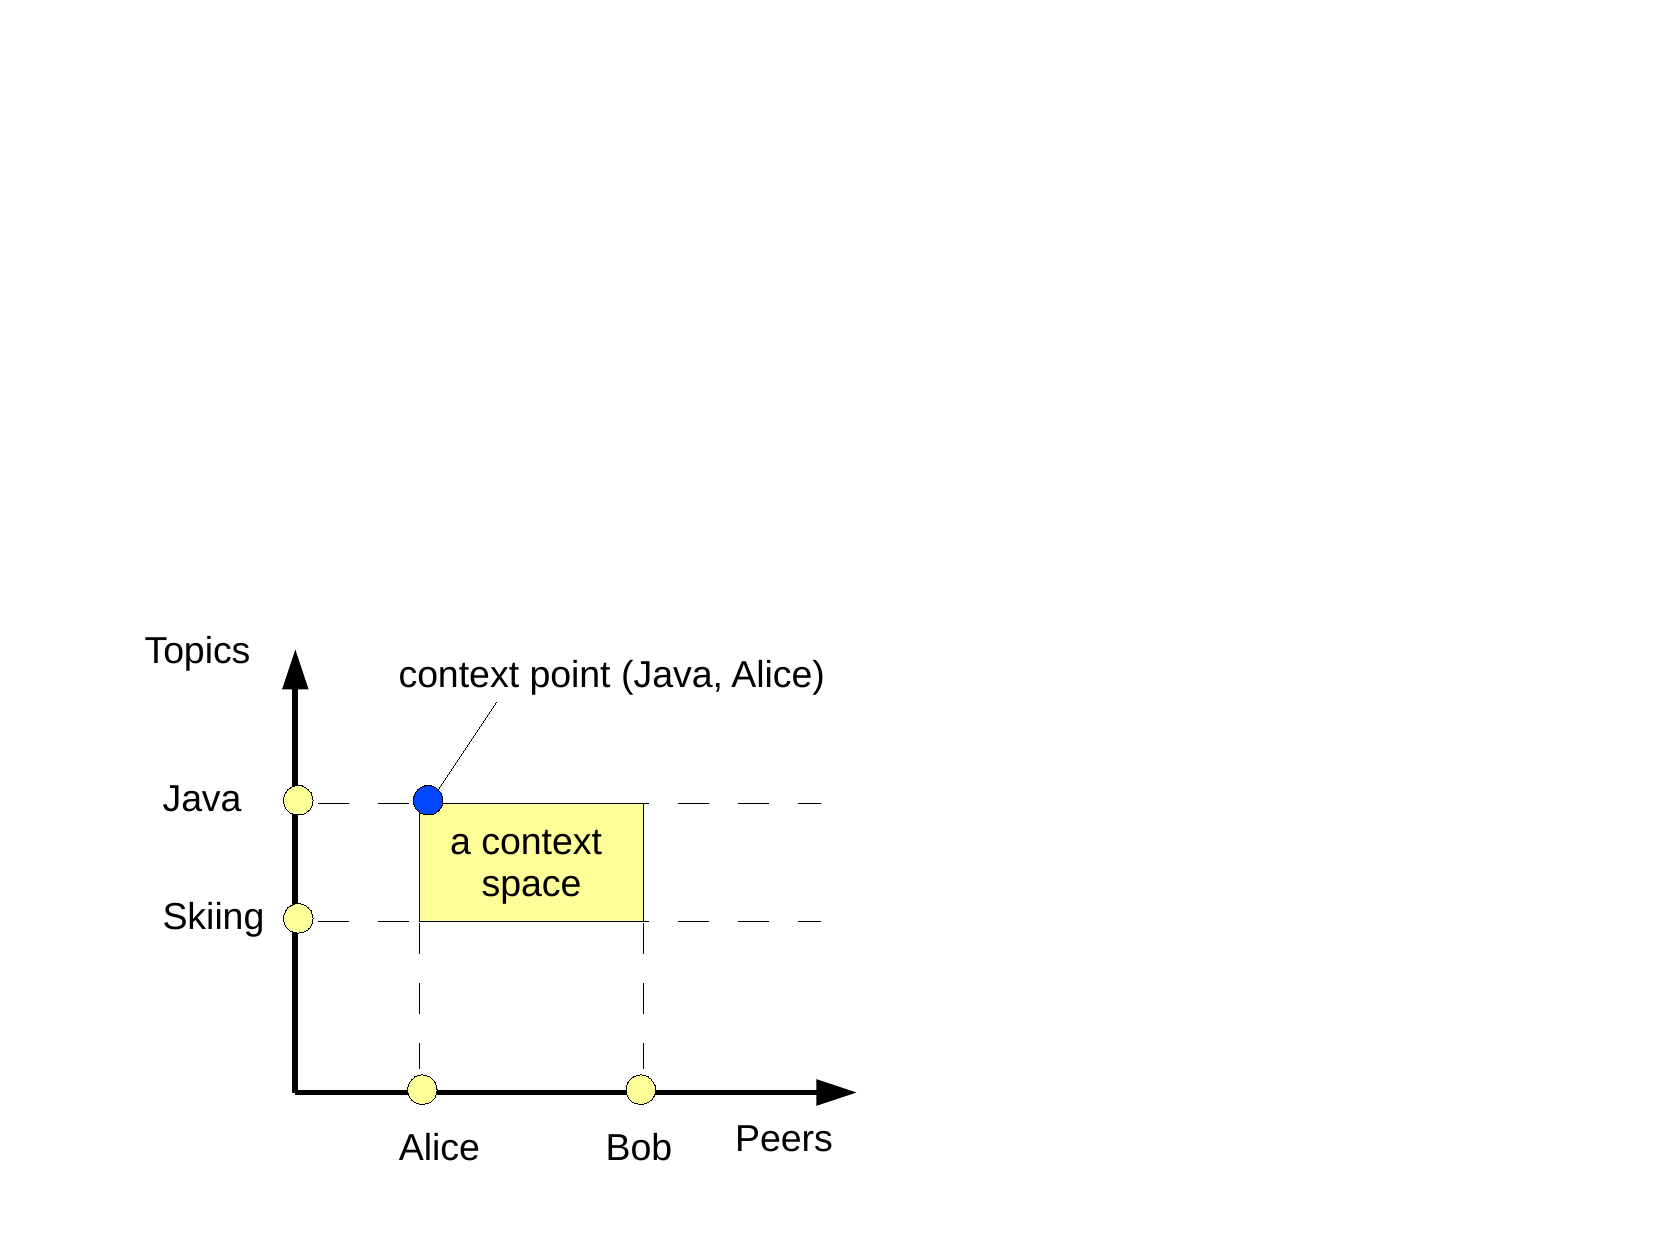

Topics
context point (Java, Alice)
Java
a context
space
Skiing
Peers
Alice
Bob